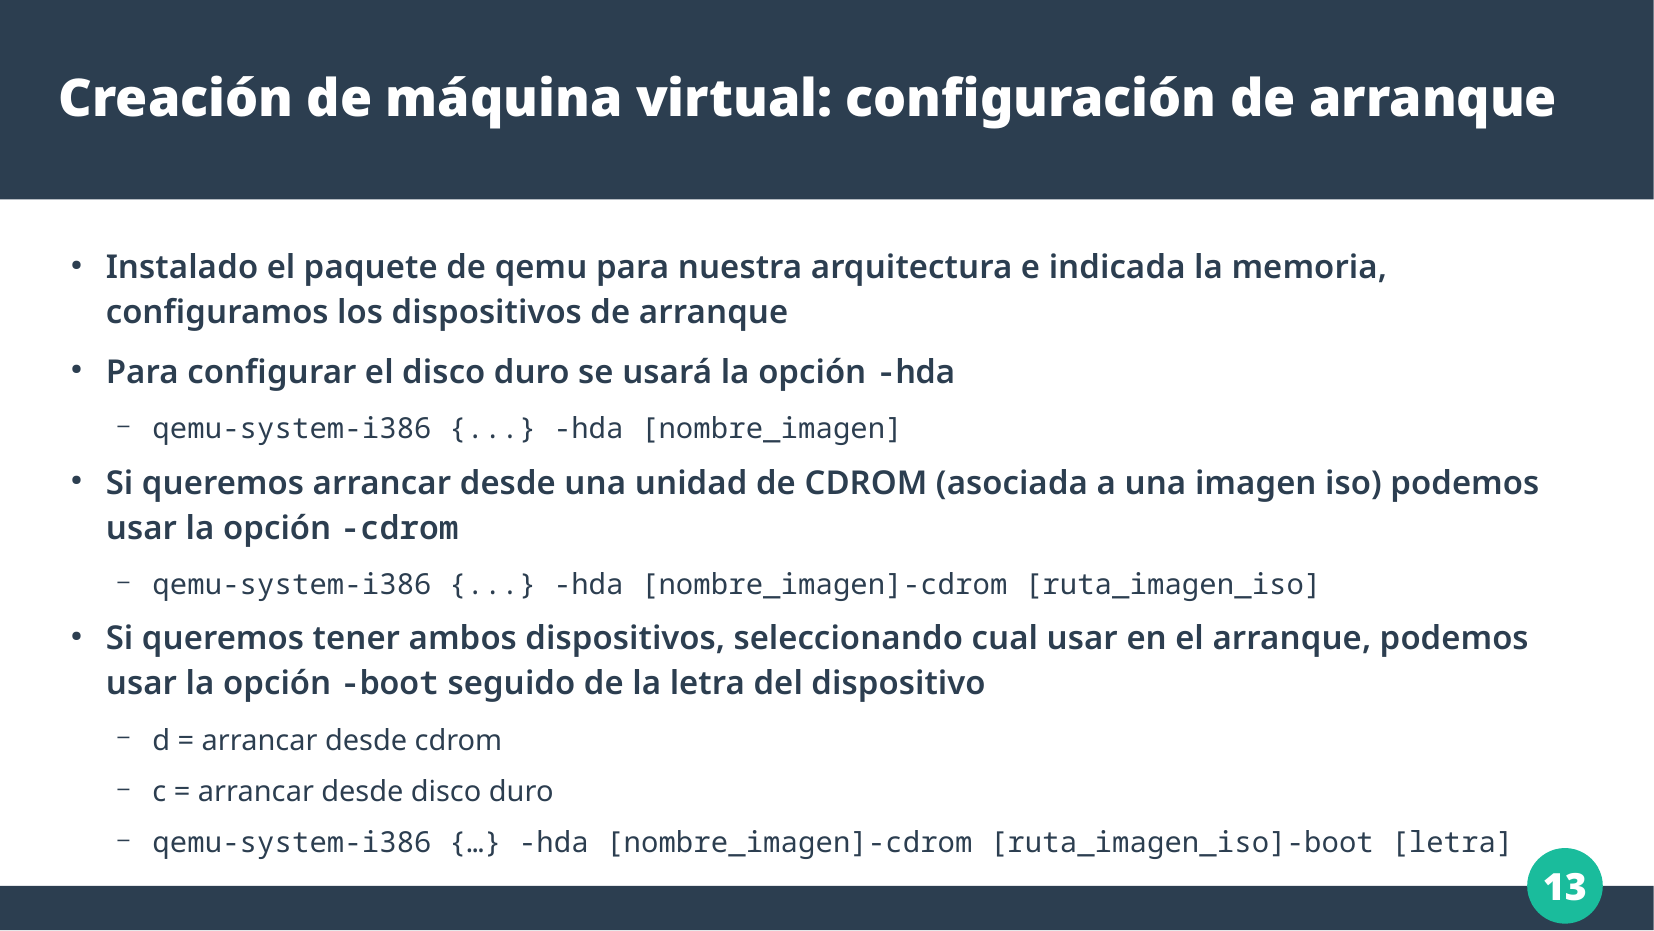

# Creación de máquina virtual: configuración de arranque
Instalado el paquete de qemu para nuestra arquitectura e indicada la memoria, configuramos los dispositivos de arranque
Para configurar el disco duro se usará la opción -hda
qemu-system-i386 {...} -hda [nombre_imagen]
Si queremos arrancar desde una unidad de CDROM (asociada a una imagen iso) podemos usar la opción -cdrom
qemu-system-i386 {...} -hda [nombre_imagen]-cdrom [ruta_imagen_iso]
Si queremos tener ambos dispositivos, seleccionando cual usar en el arranque, podemos usar la opción -boot seguido de la letra del dispositivo
d = arrancar desde cdrom
c = arrancar desde disco duro
qemu-system-i386 {…} -hda [nombre_imagen]-cdrom [ruta_imagen_iso]-boot [letra]